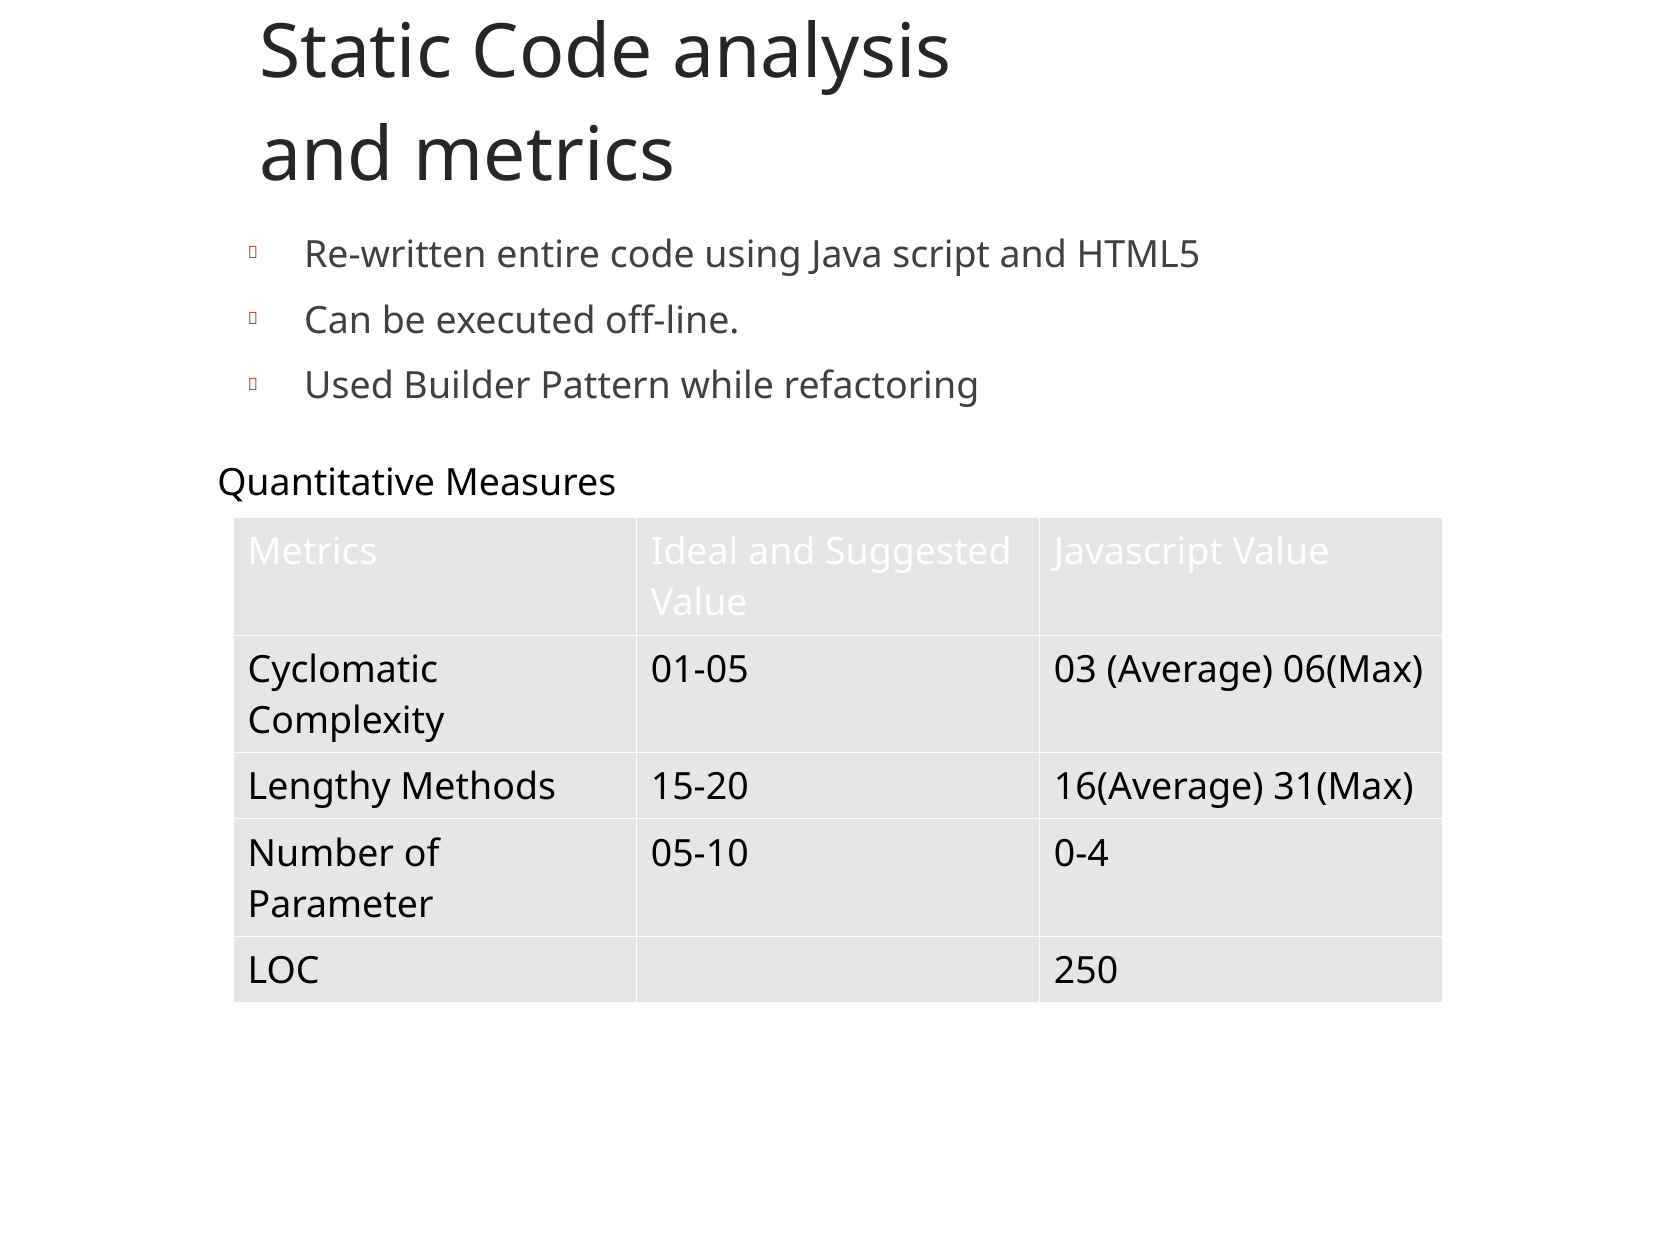

Static Code analysis and metrics
# Re-written entire code using Java script and HTML5
Can be executed off-line.
Used Builder Pattern while refactoring
Quantitative Measures
| Metrics | Ideal and Suggested Value | Javascript Value |
| --- | --- | --- |
| Cyclomatic Complexity | 01-05 | 03 (Average) 06(Max) |
| Lengthy Methods | 15-20 | 16(Average) 31(Max) |
| Number of Parameter | 05-10 | 0-4 |
| LOC | | 250 |